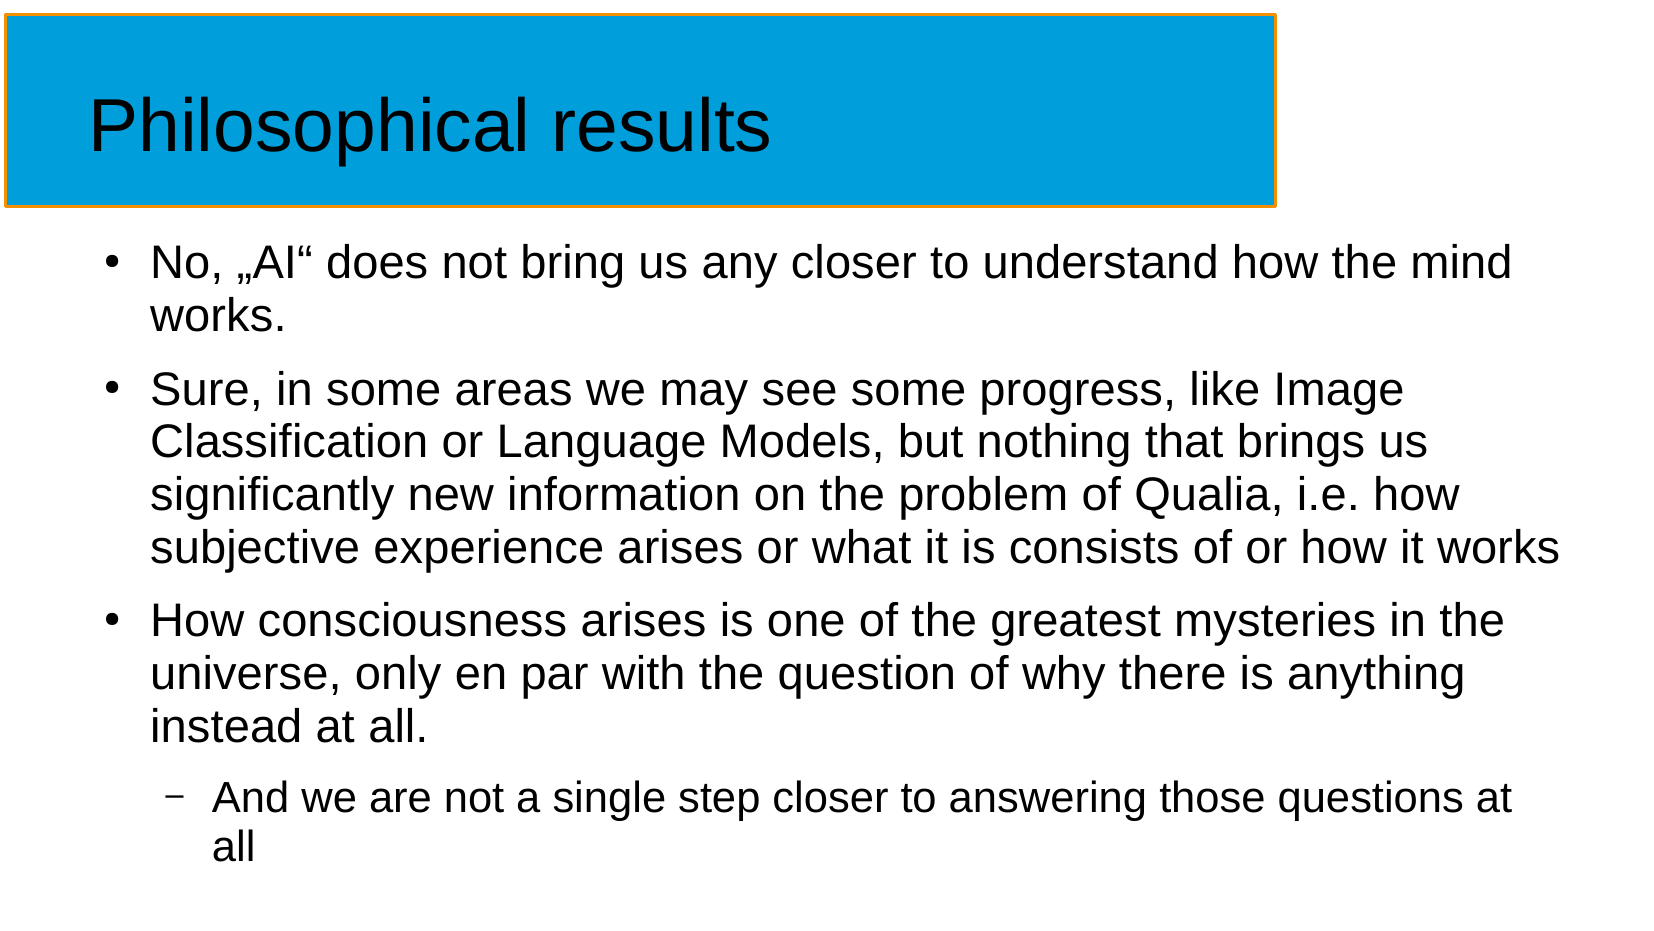

# Philosophical results
No, „AI“ does not bring us any closer to understand how the mind works.
Sure, in some areas we may see some progress, like Image Classification or Language Models, but nothing that brings us significantly new information on the problem of Qualia, i.e. how subjective experience arises or what it is consists of or how it works
How consciousness arises is one of the greatest mysteries in the universe, only en par with the question of why there is anything instead at all.
And we are not a single step closer to answering those questions at all